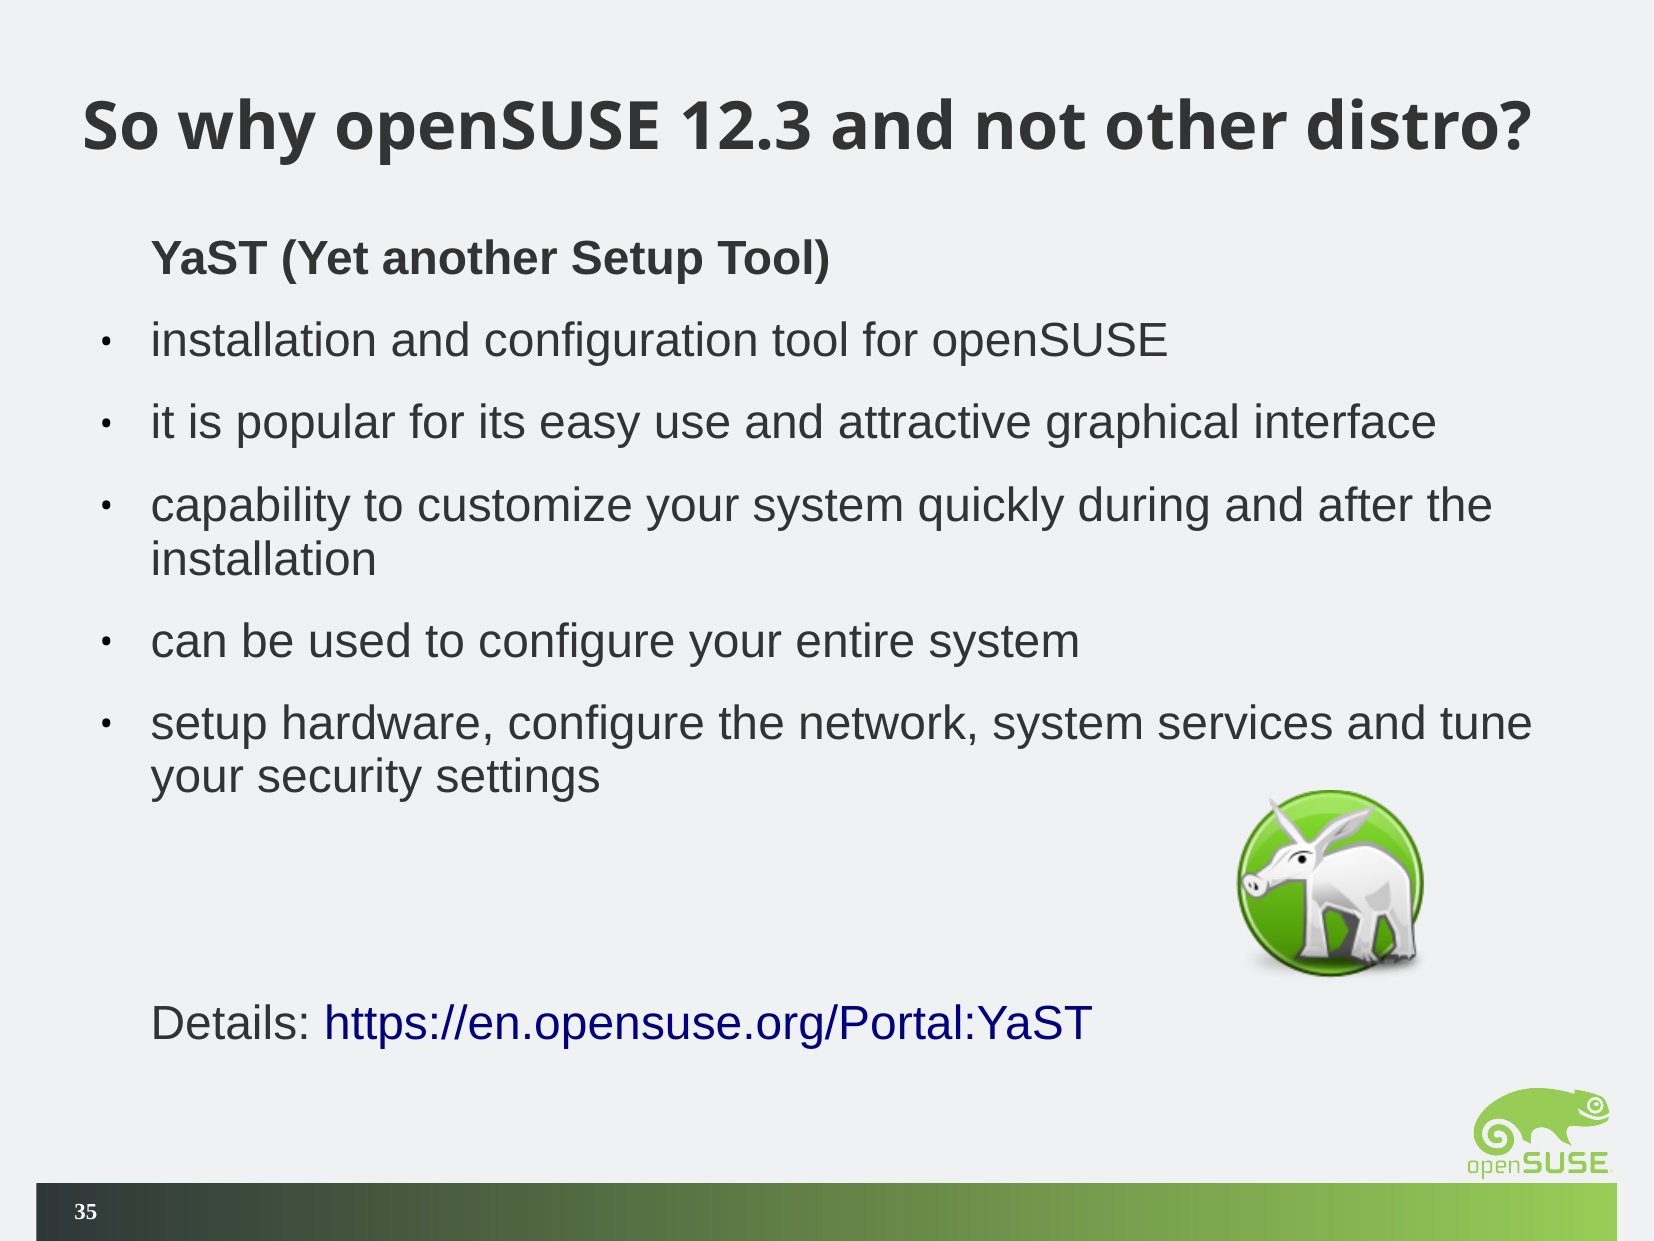

# So why openSUSE 12.3 and not other distro?
YaST (Yet another Setup Tool)
installation and configuration tool for openSUSE
it is popular for its easy use and attractive graphical interface
capability to customize your system quickly during and after the installation
can be used to configure your entire system
setup hardware, configure the network, system services and tune your security settings
Details: https://en.opensuse.org/Portal:YaST
35